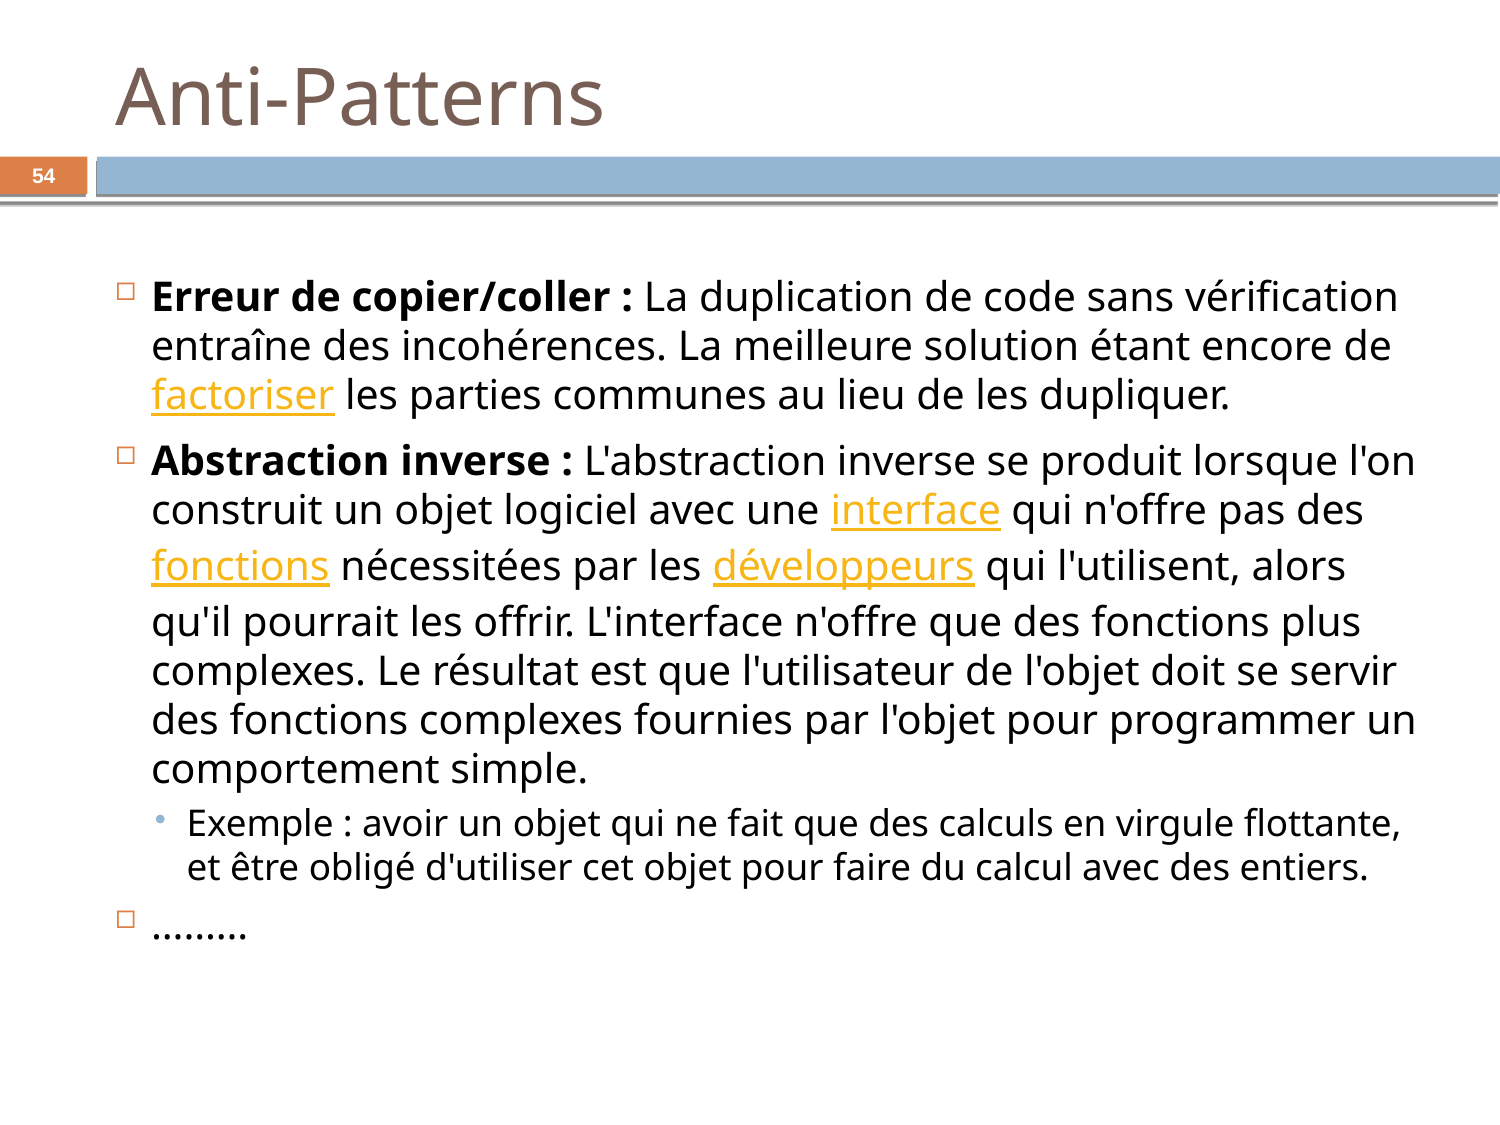

# Anti-Patterns
Erreur de copier/coller : La duplication de code sans vérification entraîne des incohérences. La meilleure solution étant encore de factoriser les parties communes au lieu de les dupliquer.
Abstraction inverse : L'abstraction inverse se produit lorsque l'on construit un objet logiciel avec une interface qui n'offre pas des fonctions nécessitées par les développeurs qui l'utilisent, alors qu'il pourrait les offrir. L'interface n'offre que des fonctions plus complexes. Le résultat est que l'utilisateur de l'objet doit se servir des fonctions complexes fournies par l'objet pour programmer un comportement simple.
Exemple : avoir un objet qui ne fait que des calculs en virgule flottante, et être obligé d'utiliser cet objet pour faire du calcul avec des entiers.
………